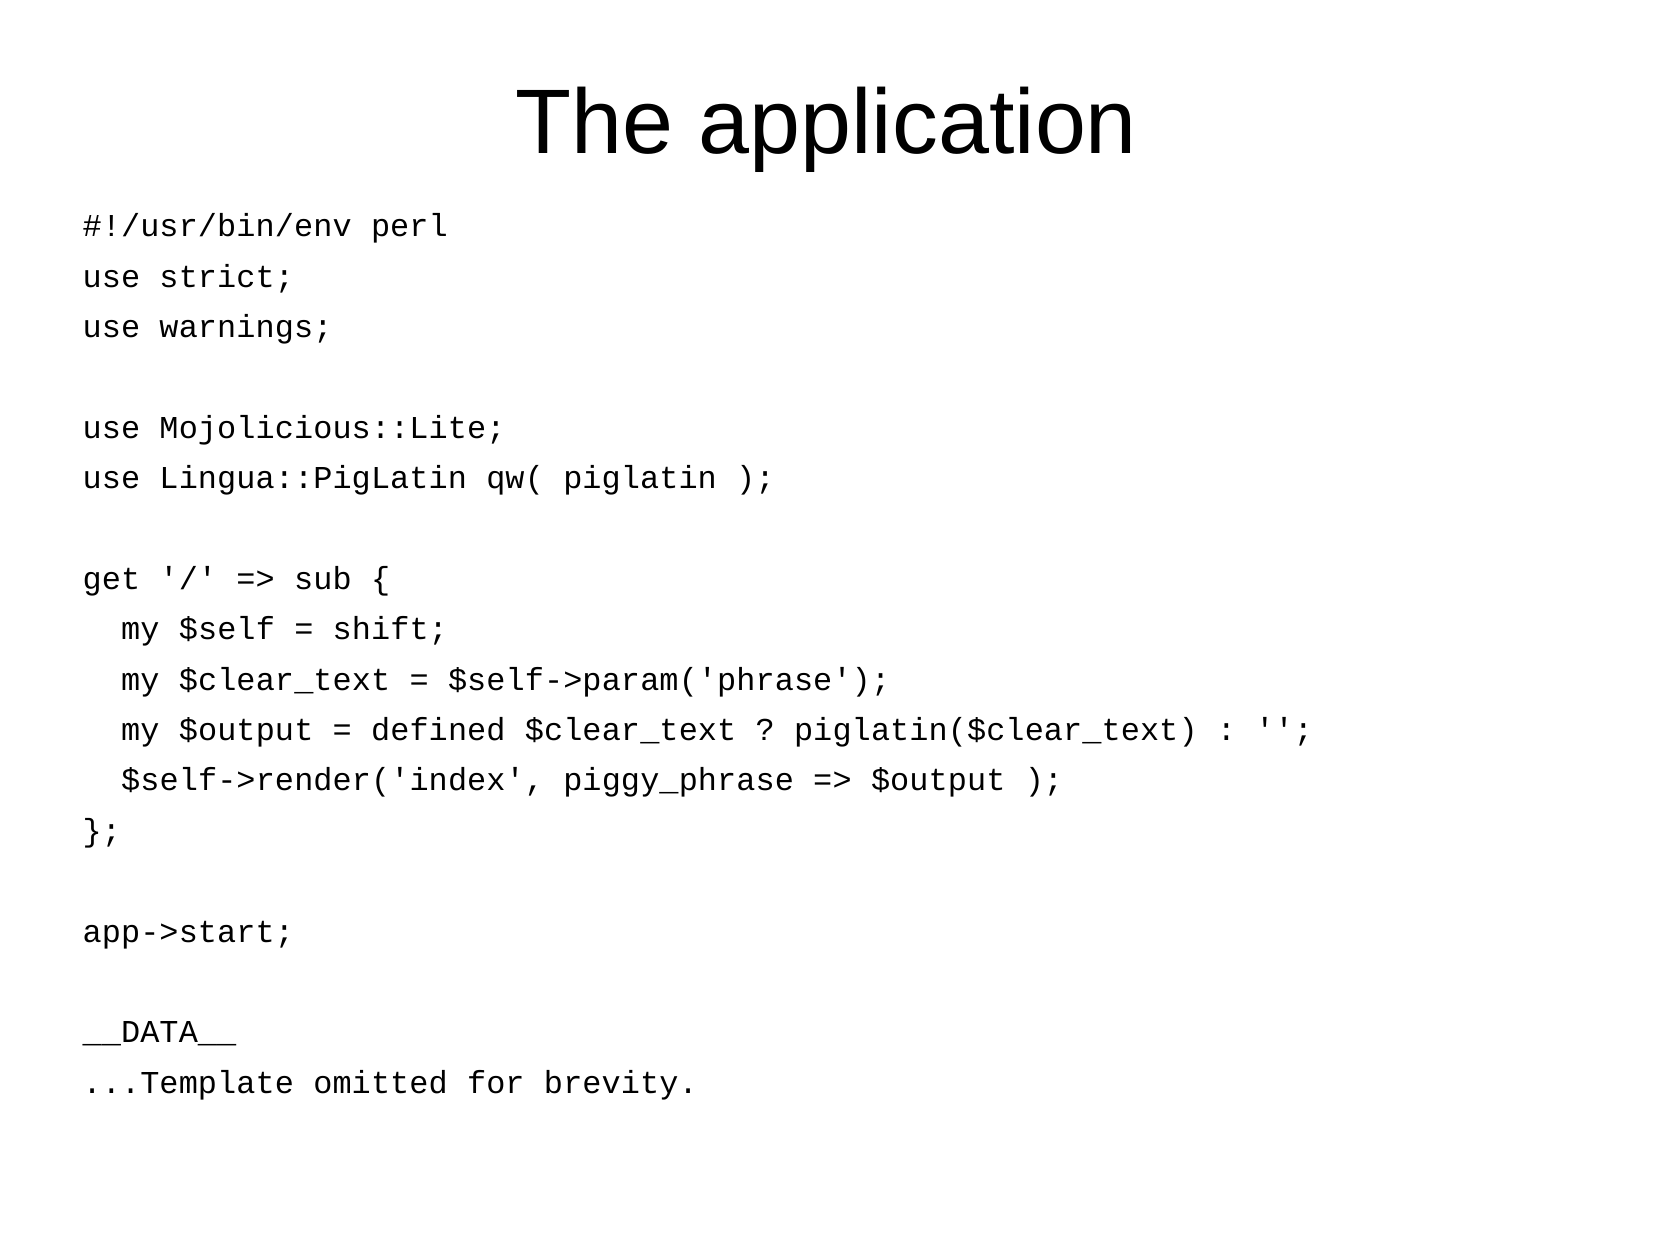

# The application
#!/usr/bin/env perl
use strict;
use warnings;
use Mojolicious::Lite;
use Lingua::PigLatin qw( piglatin );
get '/' => sub {
 my $self = shift;
 my $clear_text = $self->param('phrase');
 my $output = defined $clear_text ? piglatin($clear_text) : '';
 $self->render('index', piggy_phrase => $output );
};
app->start;
__DATA__
...Template omitted for brevity.